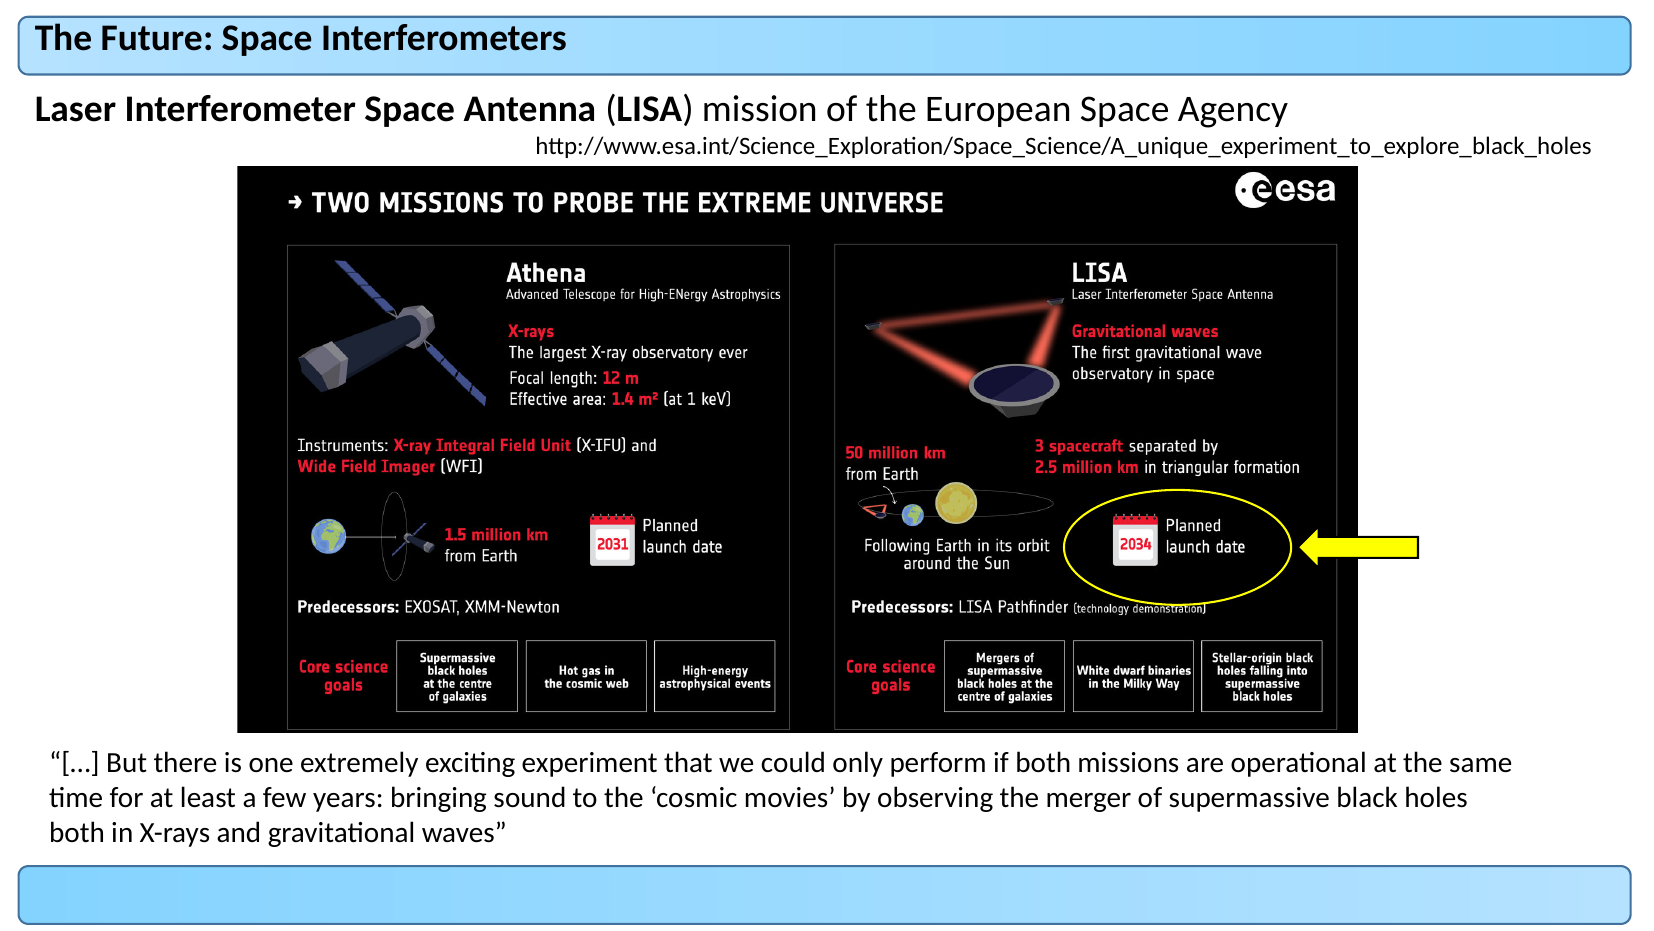

The Future: Space Interferometers
Laser Interferometer Space Antenna (LISA) mission of the European Space Agency
http://www.esa.int/Science_Exploration/Space_Science/A_unique_experiment_to_explore_black_holes
“[…] But there is one extremely exciting experiment that we could only perform if both missions are operational at the same time for at least a few years: bringing sound to the ‘cosmic movies’ by observing the merger of supermassive black holes both in X-rays and gravitational waves”